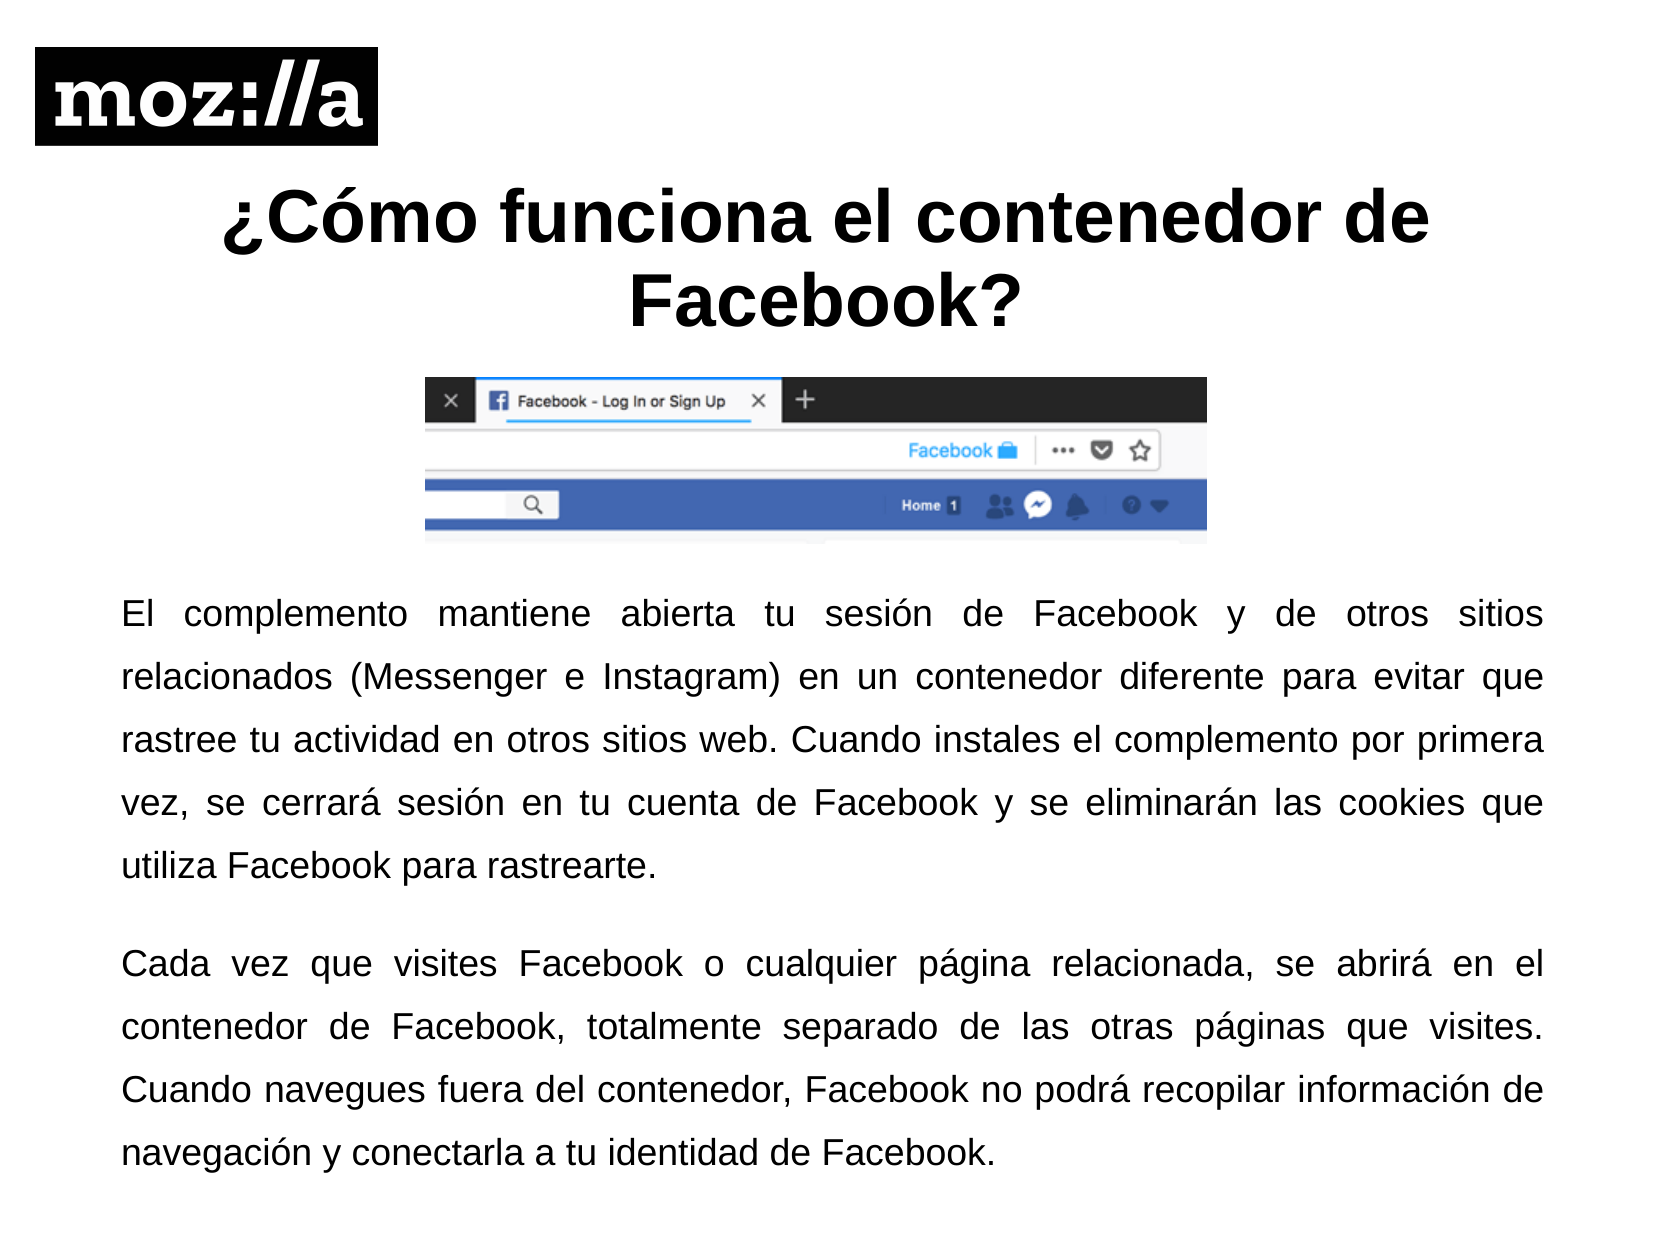

¿Cómo funciona el contenedor de Facebook?
#
El complemento mantiene abierta tu sesión de Facebook y de otros sitios relacionados (Messenger e Instagram) en un contenedor diferente para evitar que rastree tu actividad en otros sitios web. Cuando instales el complemento por primera vez, se cerrará sesión en tu cuenta de Facebook y se eliminarán las cookies que utiliza Facebook para rastrearte.
Cada vez que visites Facebook o cualquier página relacionada, se abrirá en el contenedor de Facebook, totalmente separado de las otras páginas que visites. Cuando navegues fuera del contenedor, Facebook no podrá recopilar información de navegación y conectarla a tu identidad de Facebook.